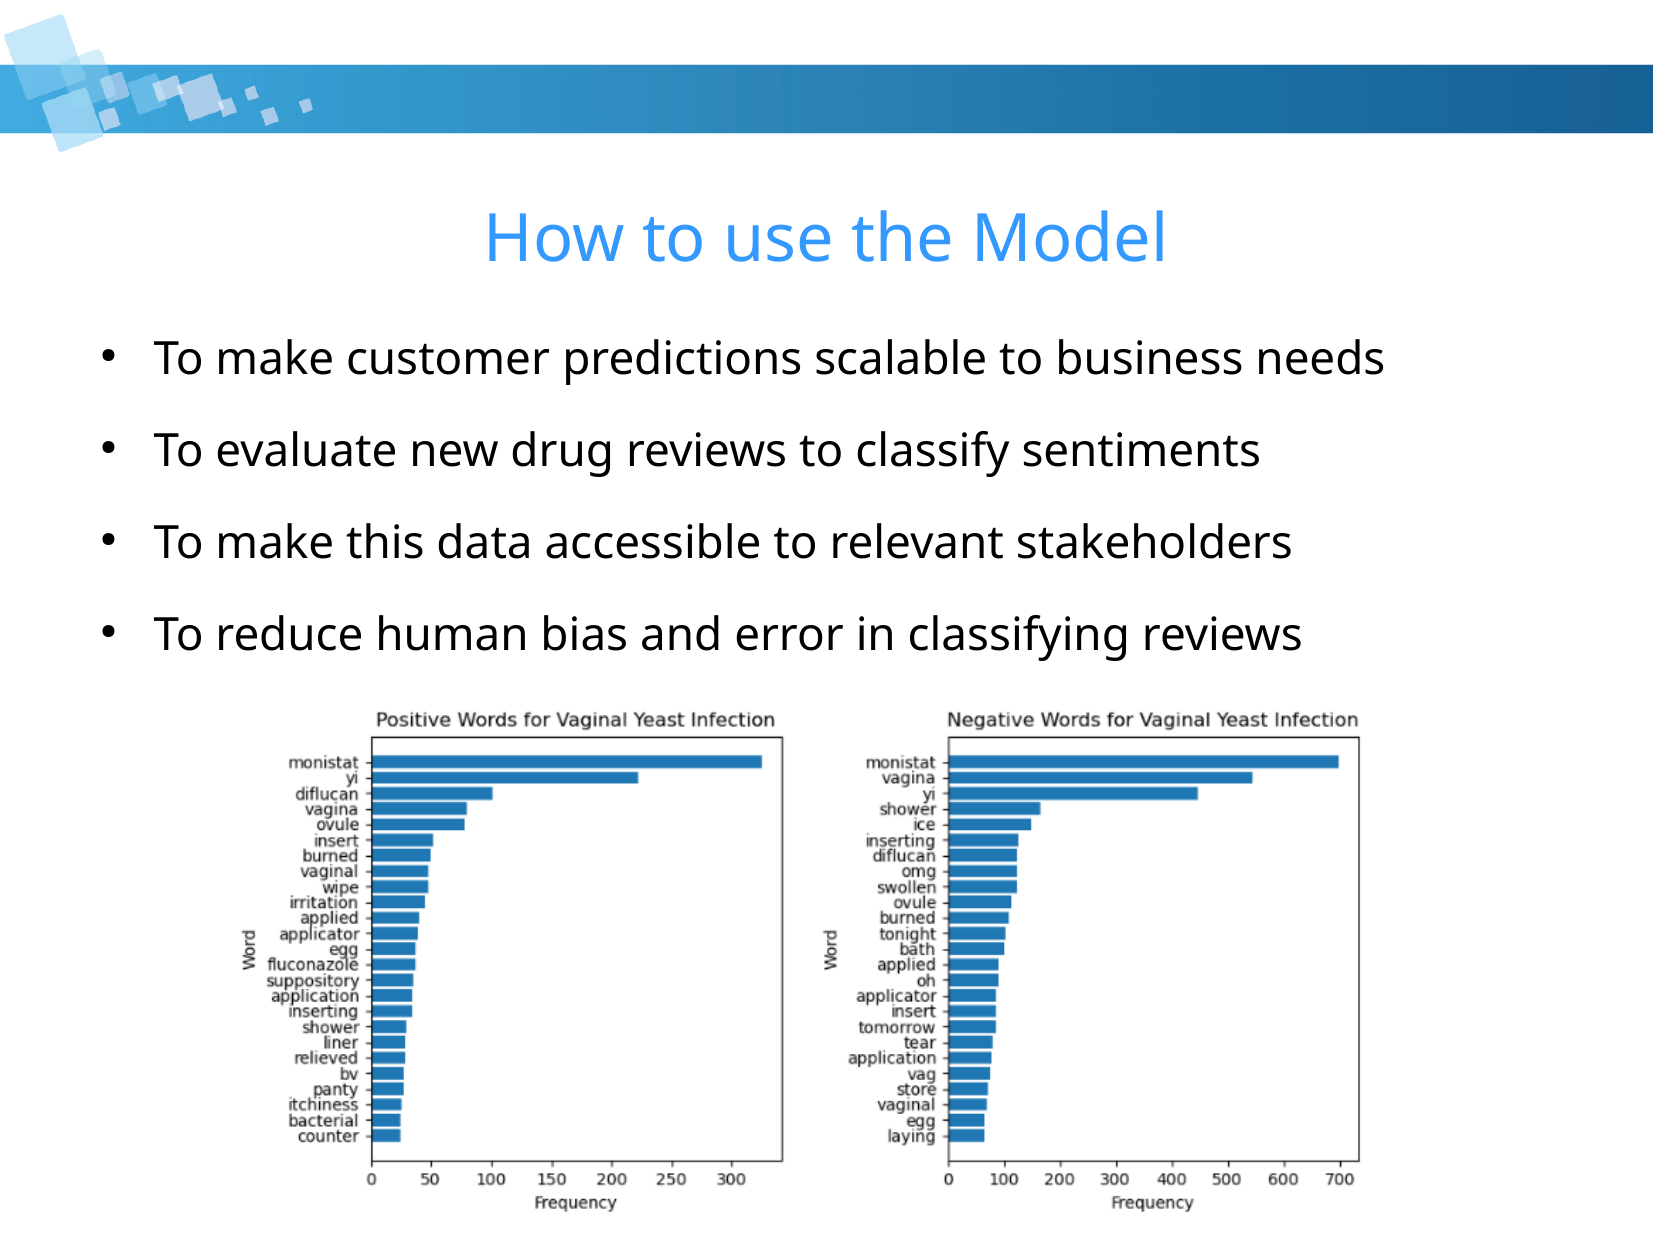

# How to use the Model
To make customer predictions scalable to business needs
To evaluate new drug reviews to classify sentiments
To make this data accessible to relevant stakeholders
To reduce human bias and error in classifying reviews